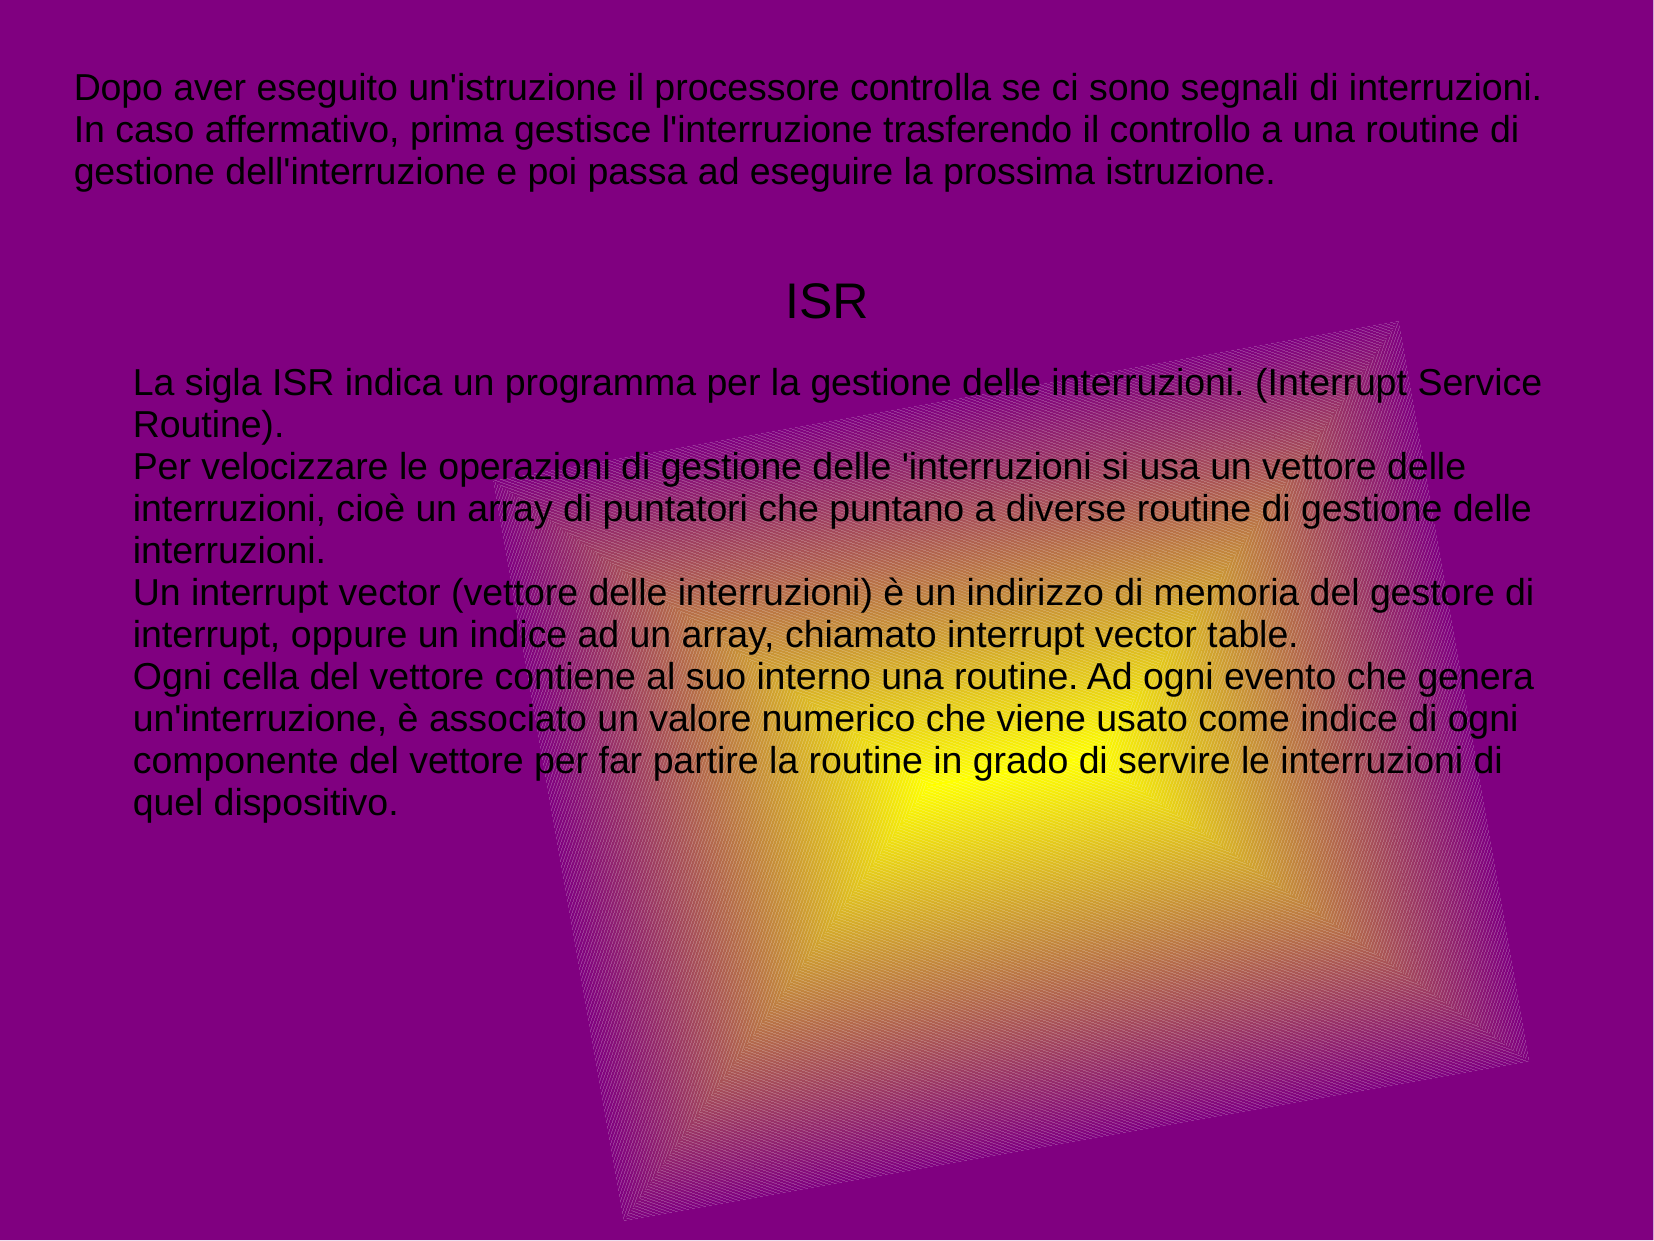

Dopo aver eseguito un'istruzione il processore controlla se ci sono segnali di interruzioni.
In caso affermativo, prima gestisce l'interruzione trasferendo il controllo a una routine di gestione dell'interruzione e poi passa ad eseguire la prossima istruzione.
ISR
La sigla ISR indica un programma per la gestione delle interruzioni. (Interrupt Service Routine).
Per velocizzare le operazioni di gestione delle 'interruzioni si usa un vettore delle interruzioni, cioè un array di puntatori che puntano a diverse routine di gestione delle interruzioni.
Un interrupt vector (vettore delle interruzioni) è un indirizzo di memoria del gestore di interrupt, oppure un indice ad un array, chiamato interrupt vector table.
Ogni cella del vettore contiene al suo interno una routine. Ad ogni evento che genera un'interruzione, è associato un valore numerico che viene usato come indice di ogni componente del vettore per far partire la routine in grado di servire le interruzioni di quel dispositivo.